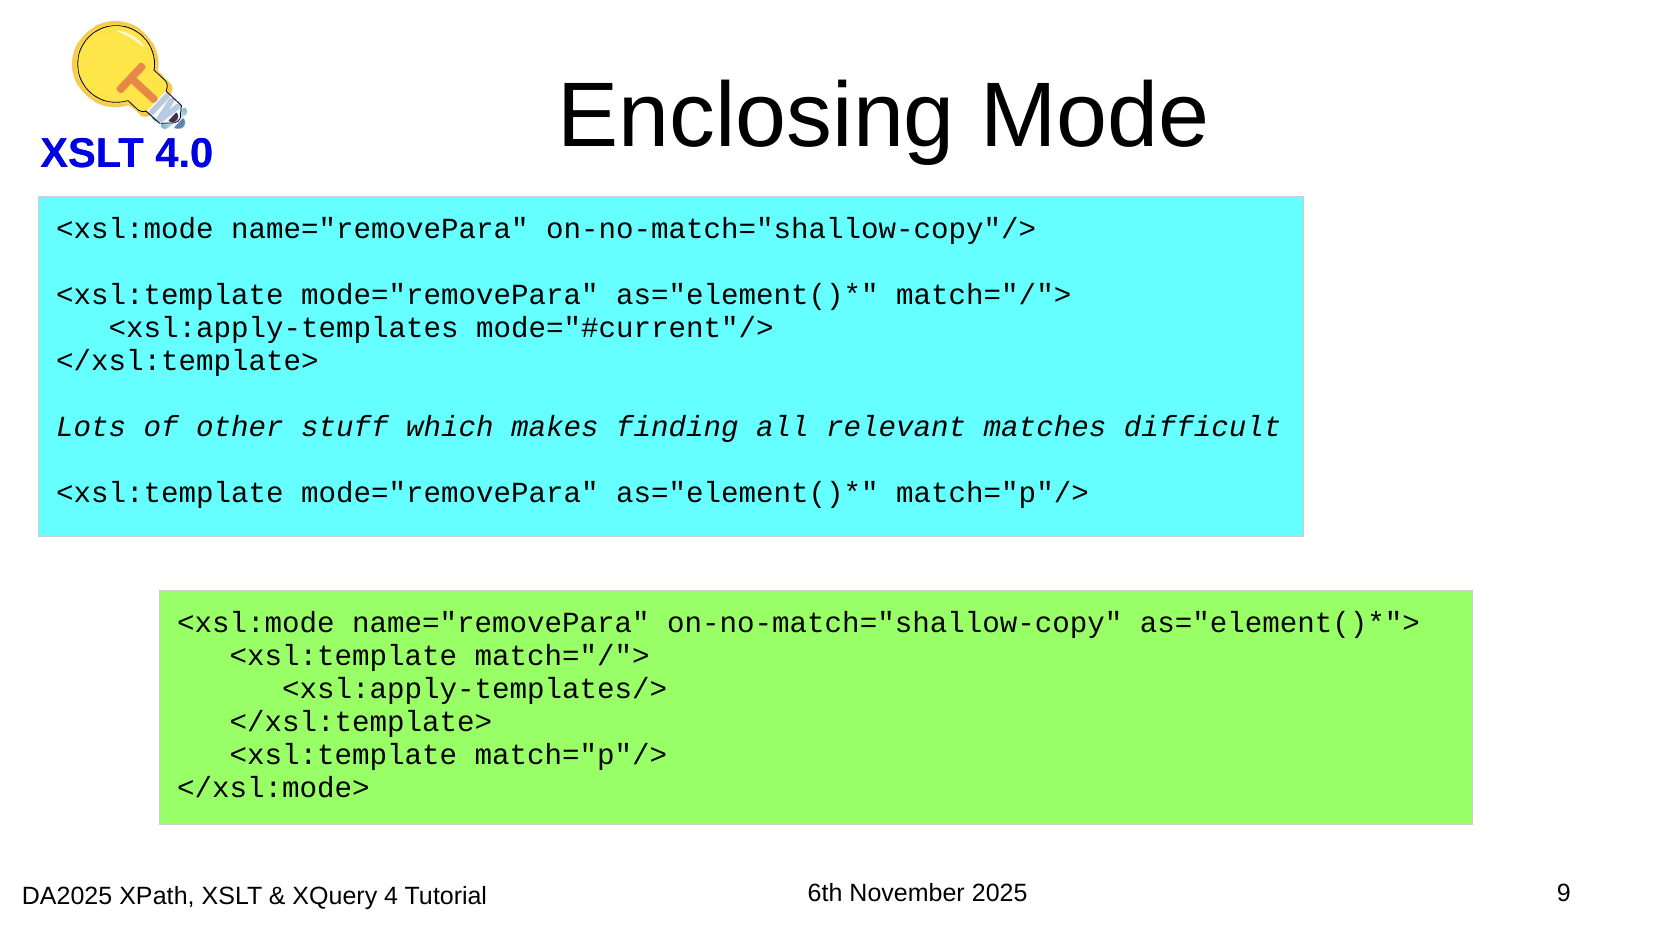

XSLT 4.0
# Enclosing Mode
<xsl:mode name="removePara" on-no-match="shallow-copy"/>
<xsl:template mode="removePara" as="element()*" match="/">
 <xsl:apply-templates mode="#current"/>
</xsl:template>
Lots of other stuff which makes finding all relevant matches difficult
<xsl:template mode="removePara" as="element()*" match="p"/>
<xsl:mode name="removePara" on-no-match="shallow-copy" as="element()*">
 <xsl:template match="/">
 <xsl:apply-templates/>
 </xsl:template>
 <xsl:template match="p"/>
</xsl:mode>
9
6th November 2025
DA2025 XPath, XSLT & XQuery 4 Tutorial